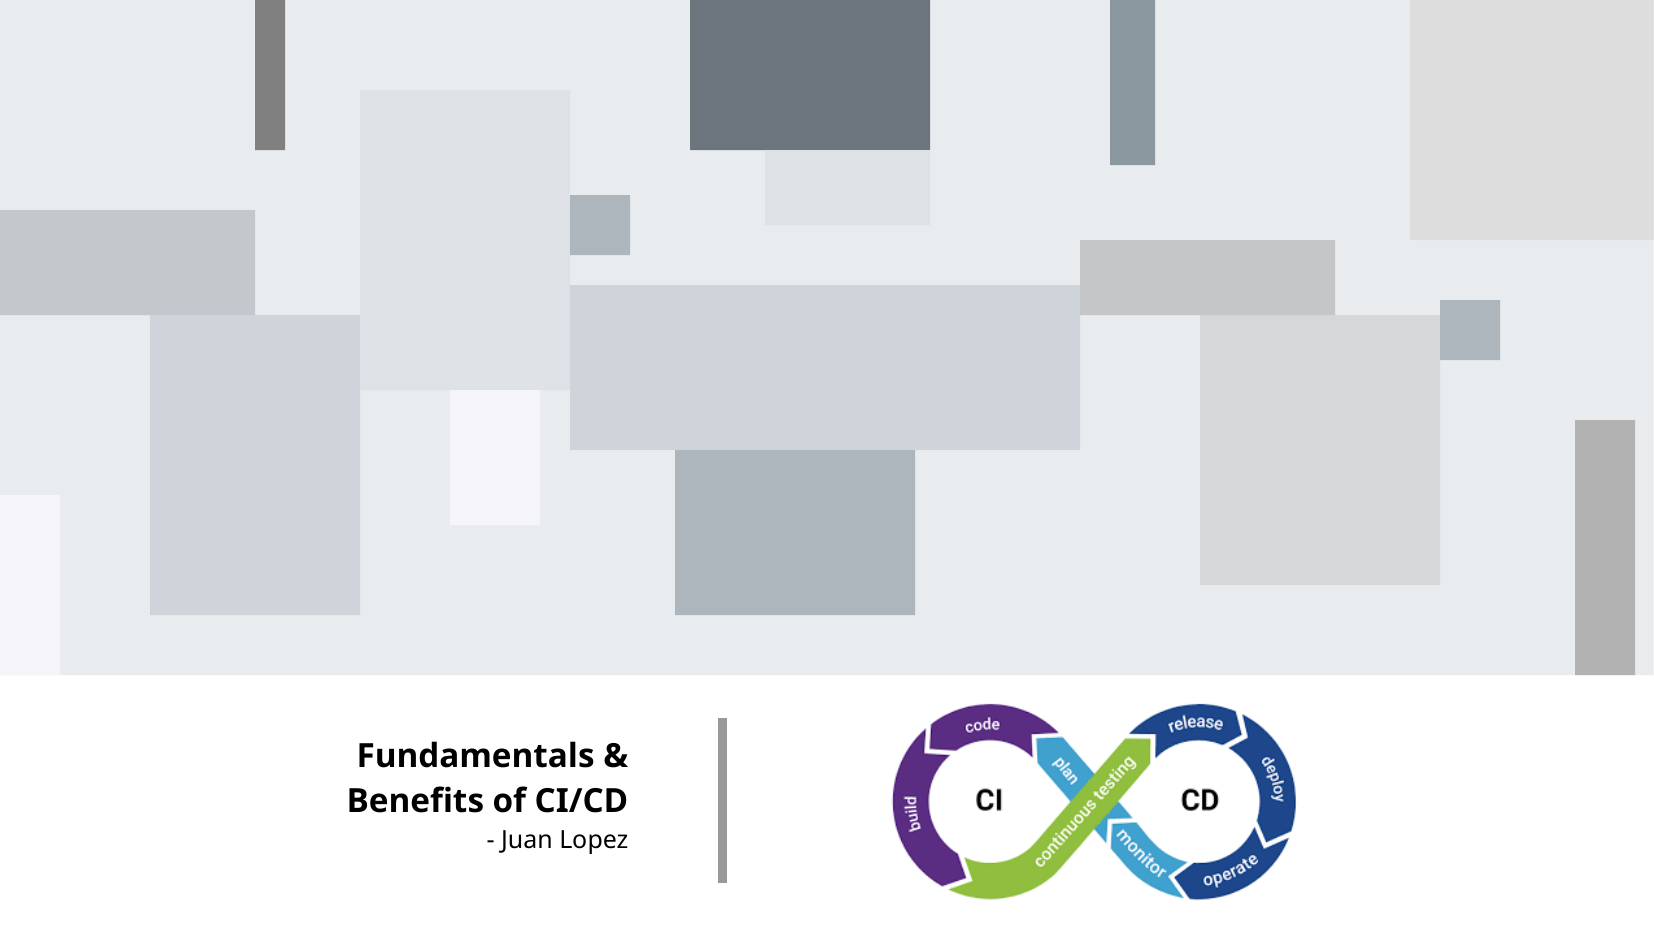

Fundamentals & Benefits of CI/CD
- Juan Lopez